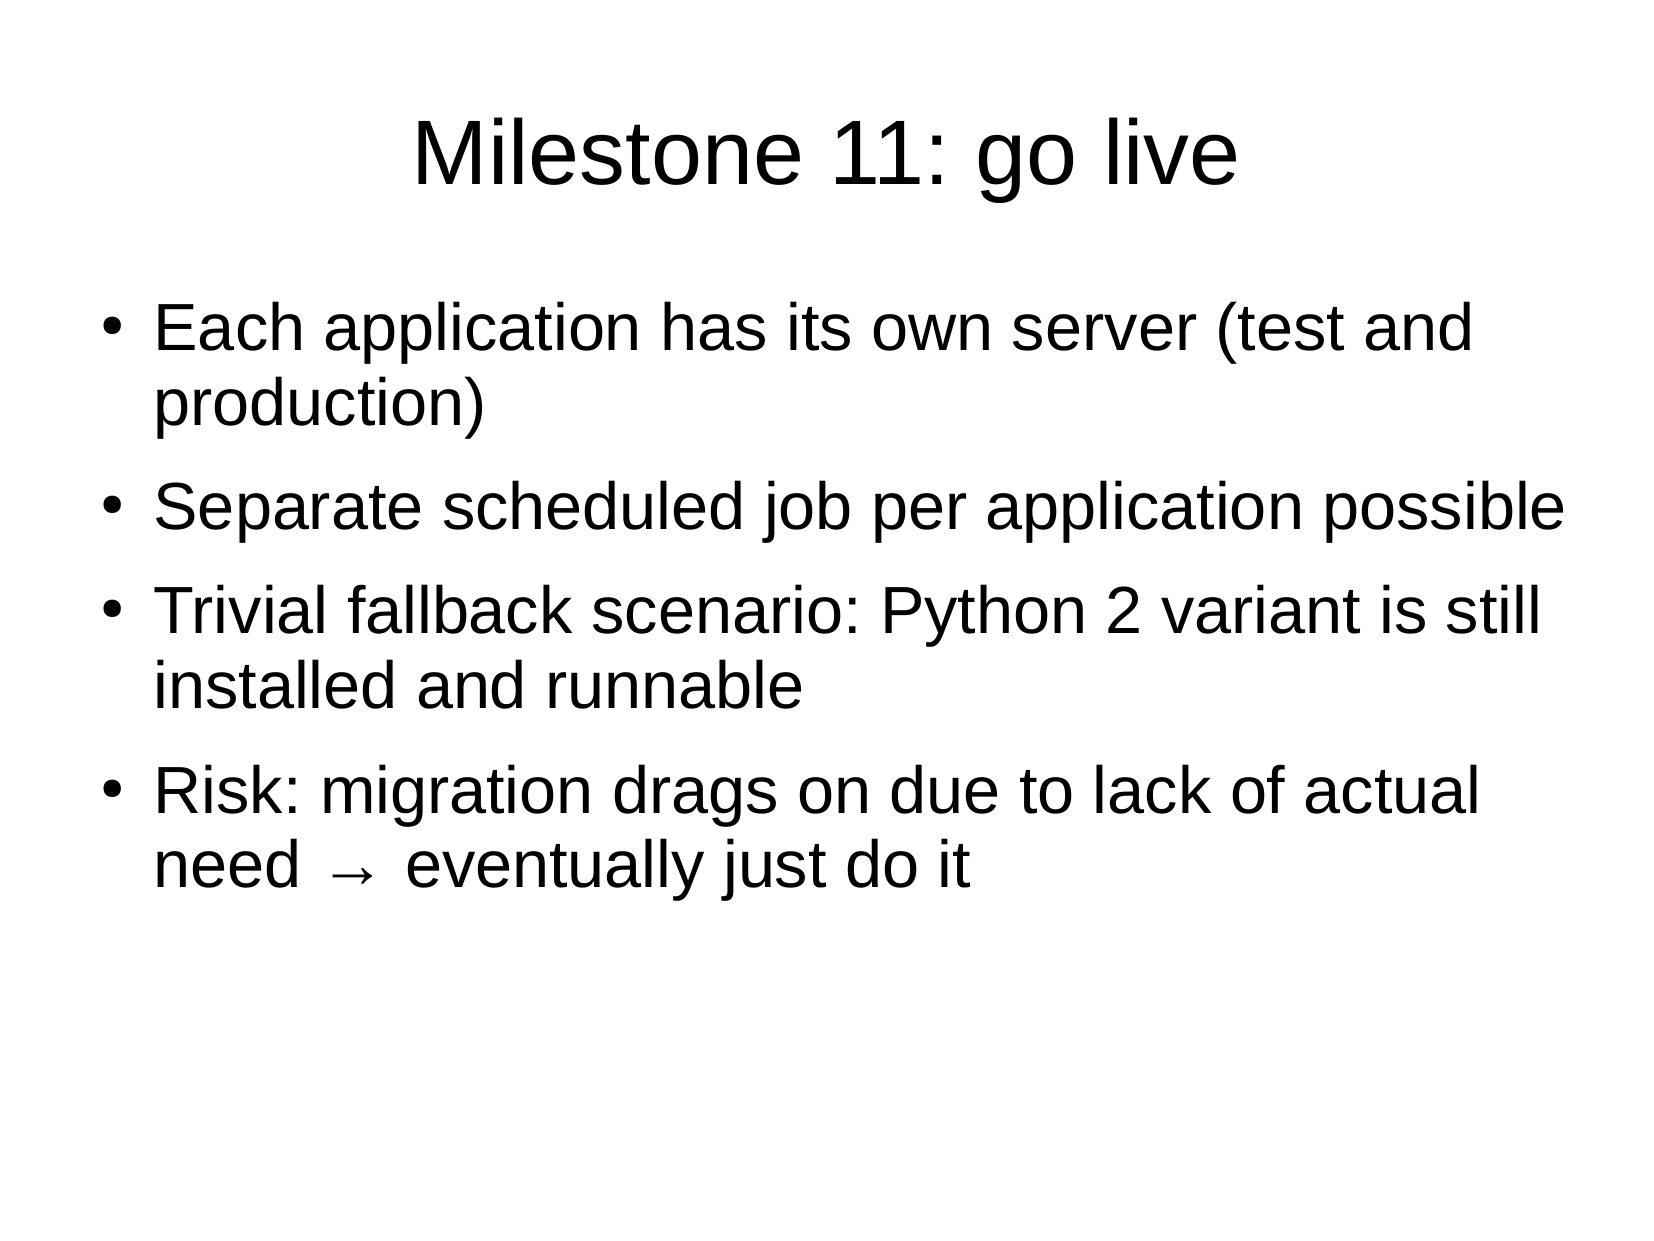

# Milestone 11: go live
Each application has its own server (test and production)
Separate scheduled job per application possible
Trivial fallback scenario: Python 2 variant is still installed and runnable
Risk: migration drags on due to lack of actual need → eventually just do it